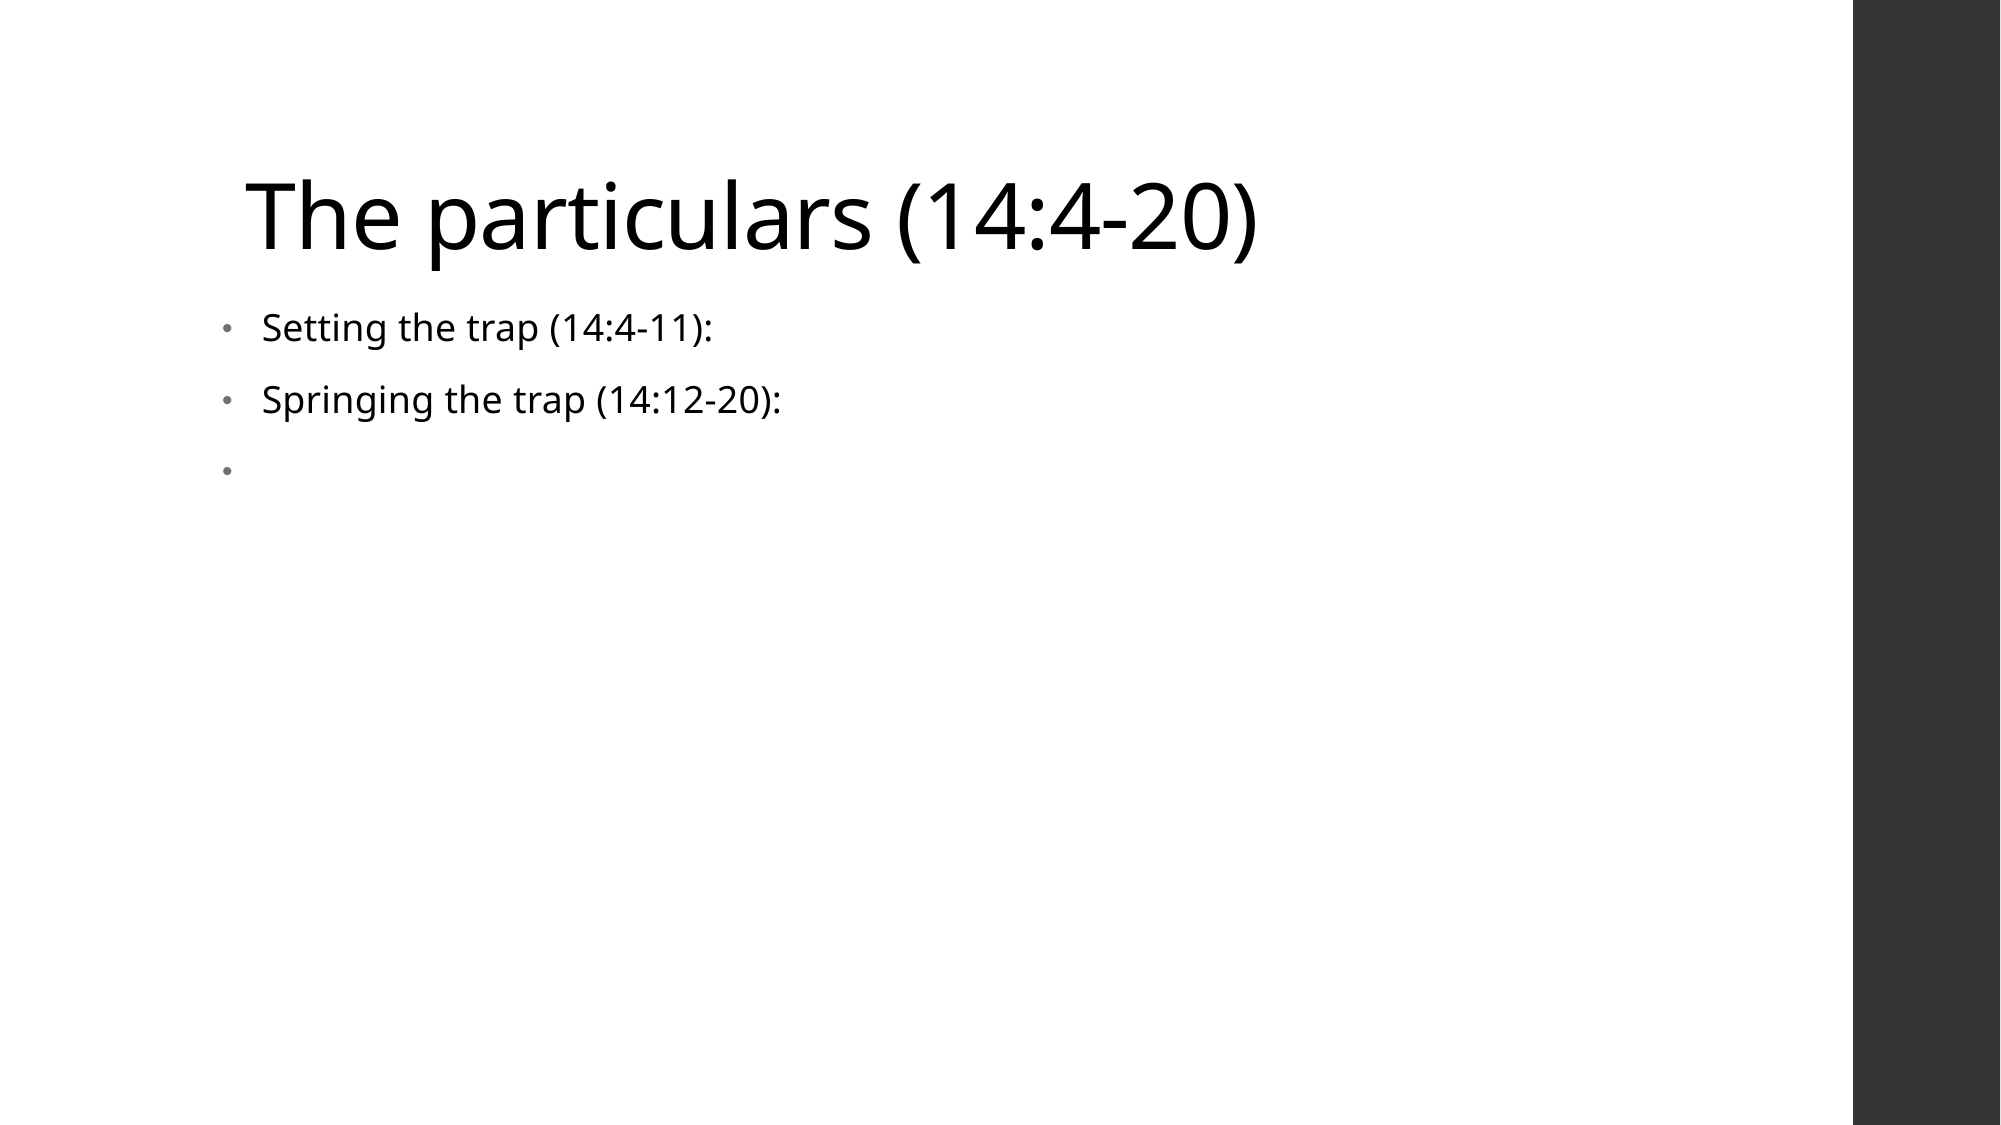

# The particulars (14:4-20)
 Setting the trap (14:4-11):
 Springing the trap (14:12-20):